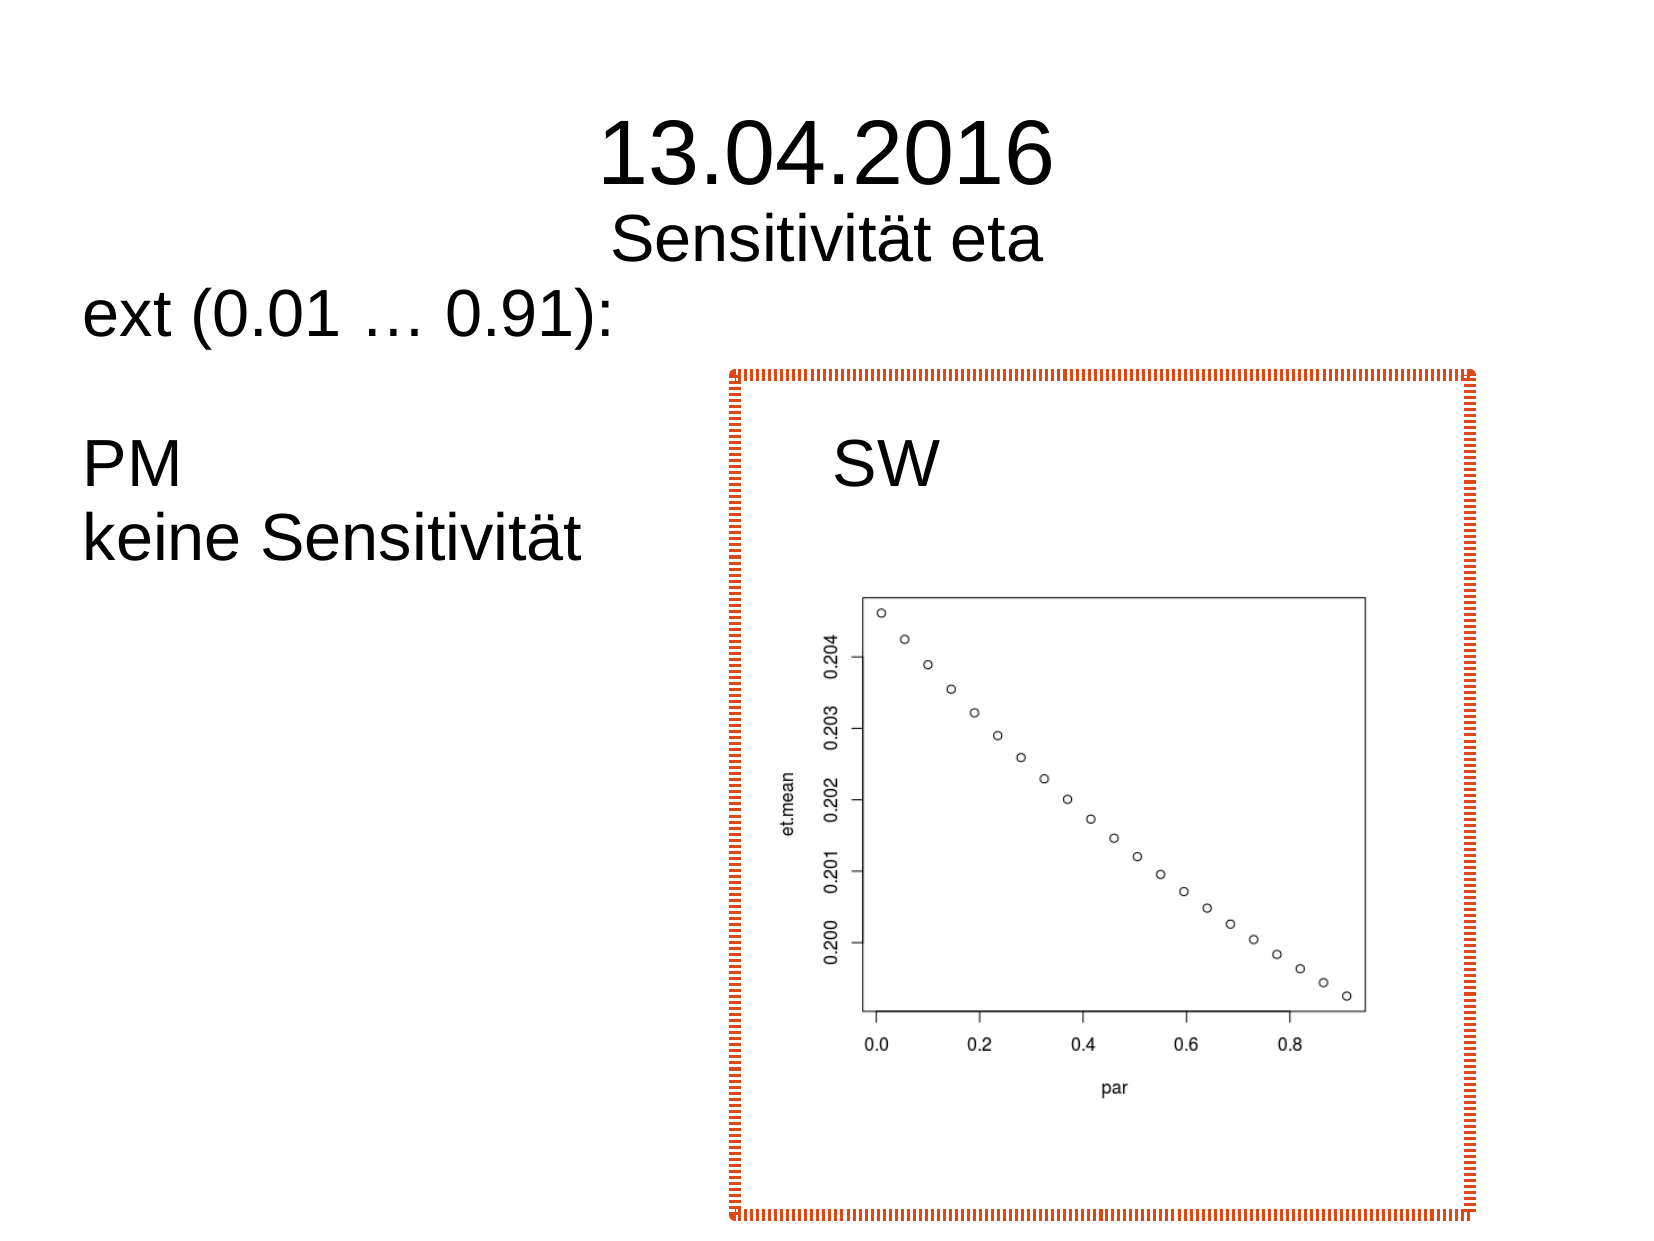

# 13.04.2016
Sensitivität eta
ext (0.01 … 0.91):
PM									SW
keine Sensitivität